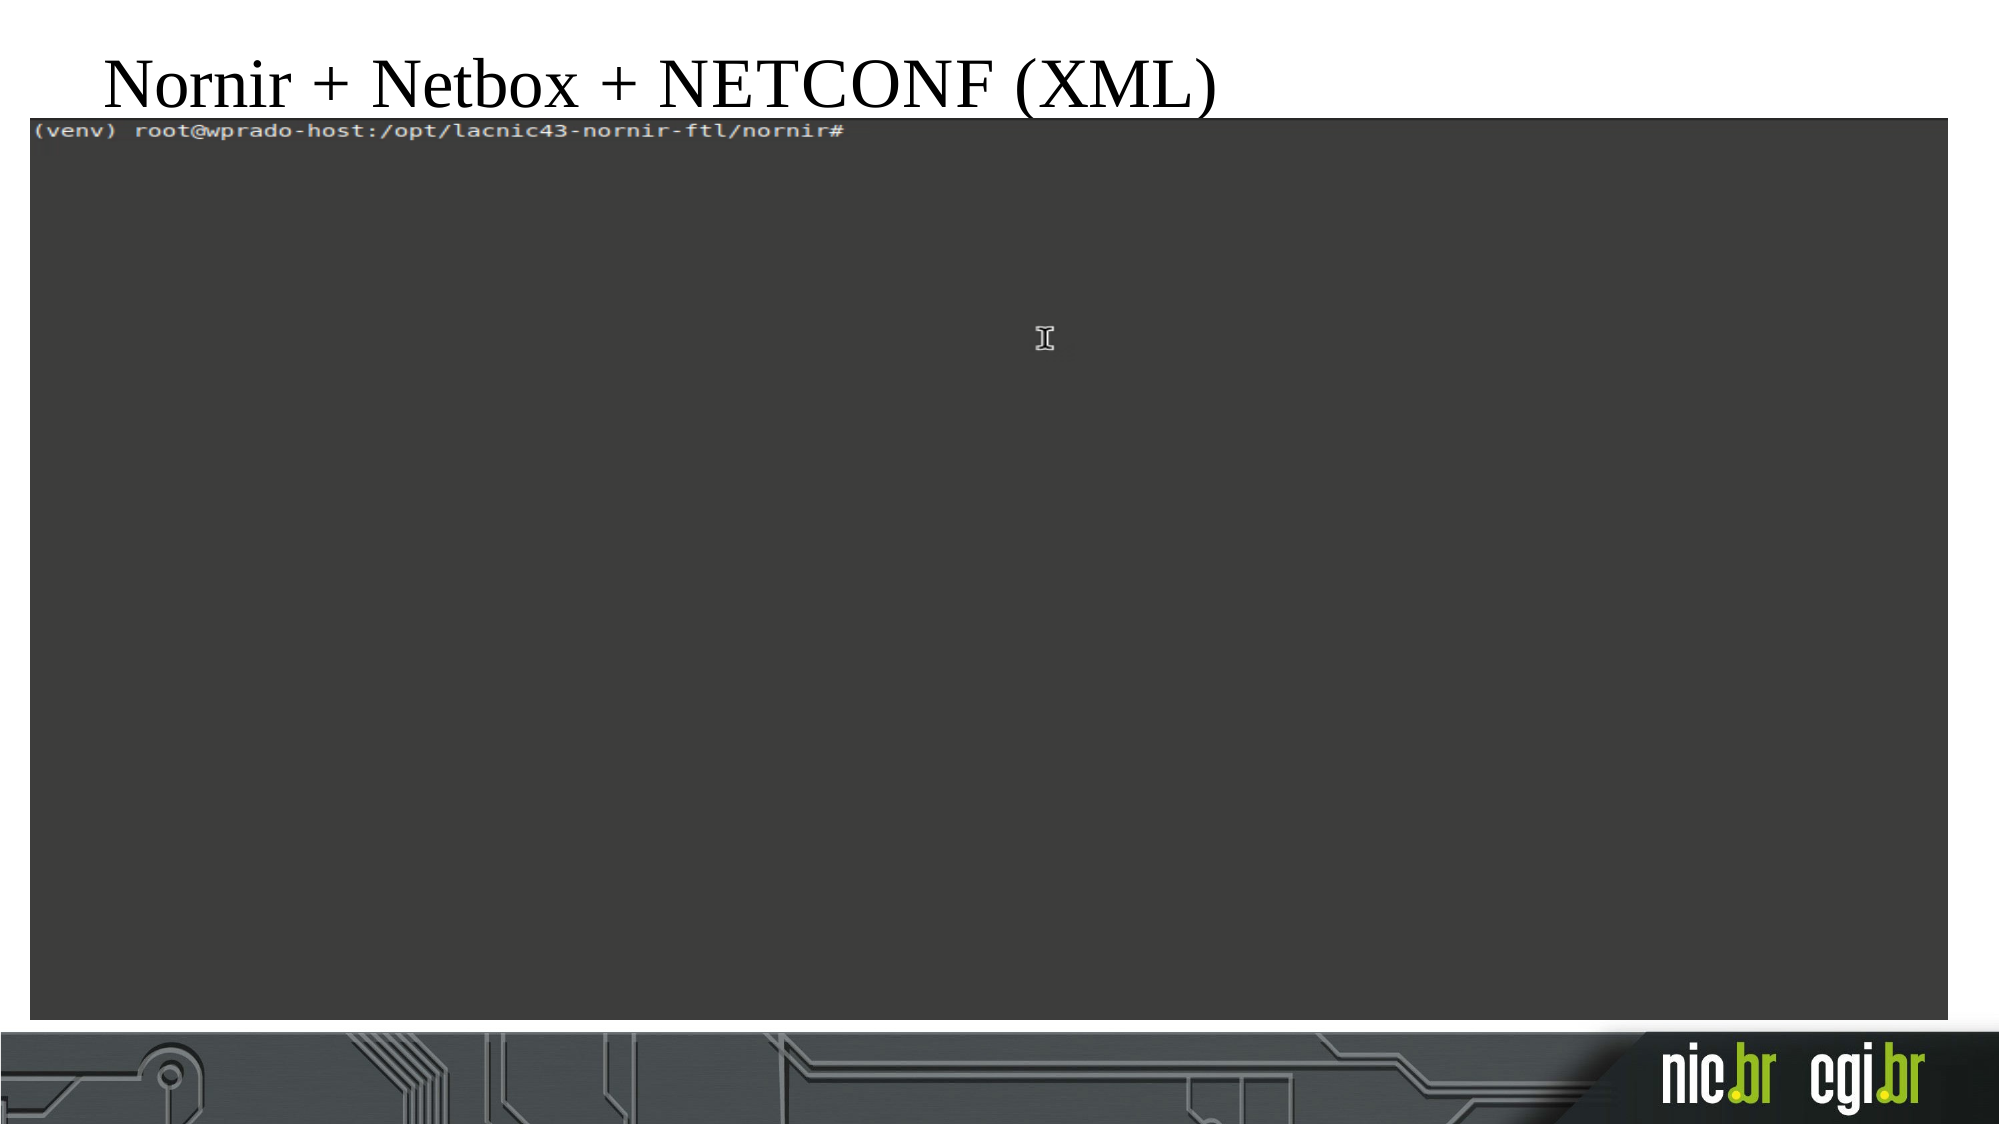

# Nornir + Netbox + NETCONF (XML)